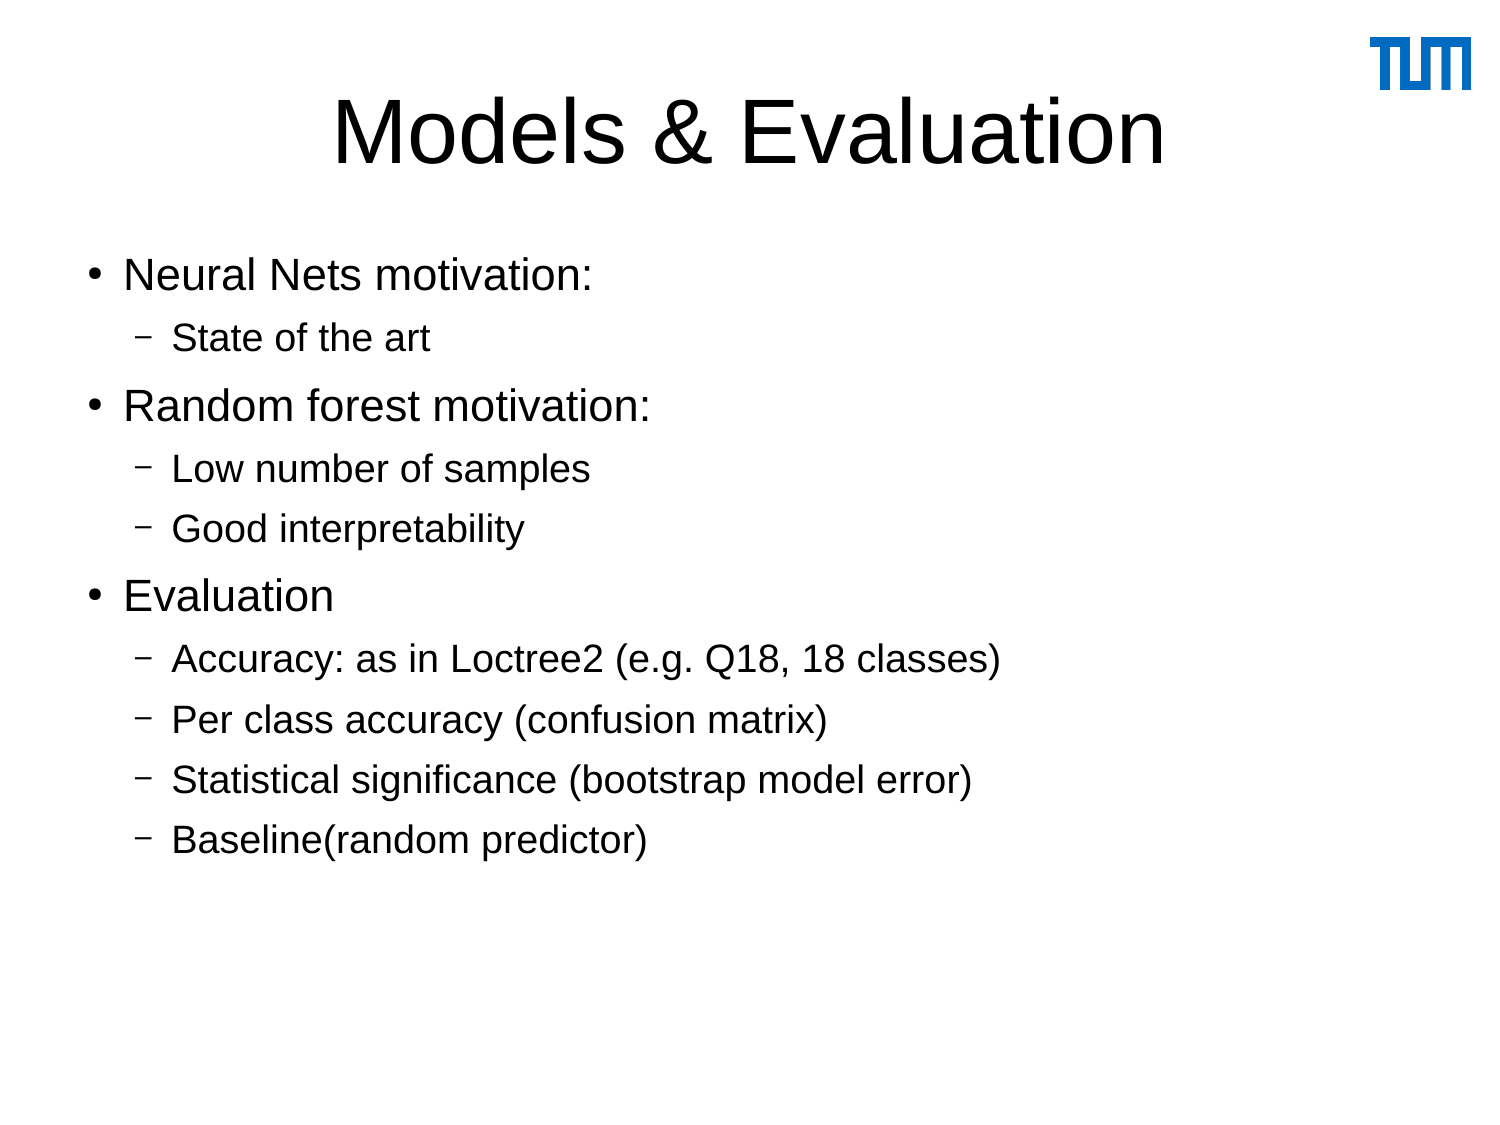

# Models & Evaluation
Neural Nets motivation:
State of the art
Random forest motivation:
Low number of samples
Good interpretability
Evaluation
Accuracy: as in Loctree2 (e.g. Q18, 18 classes)
Per class accuracy (confusion matrix)
Statistical significance (bootstrap model error)
Baseline(random predictor)